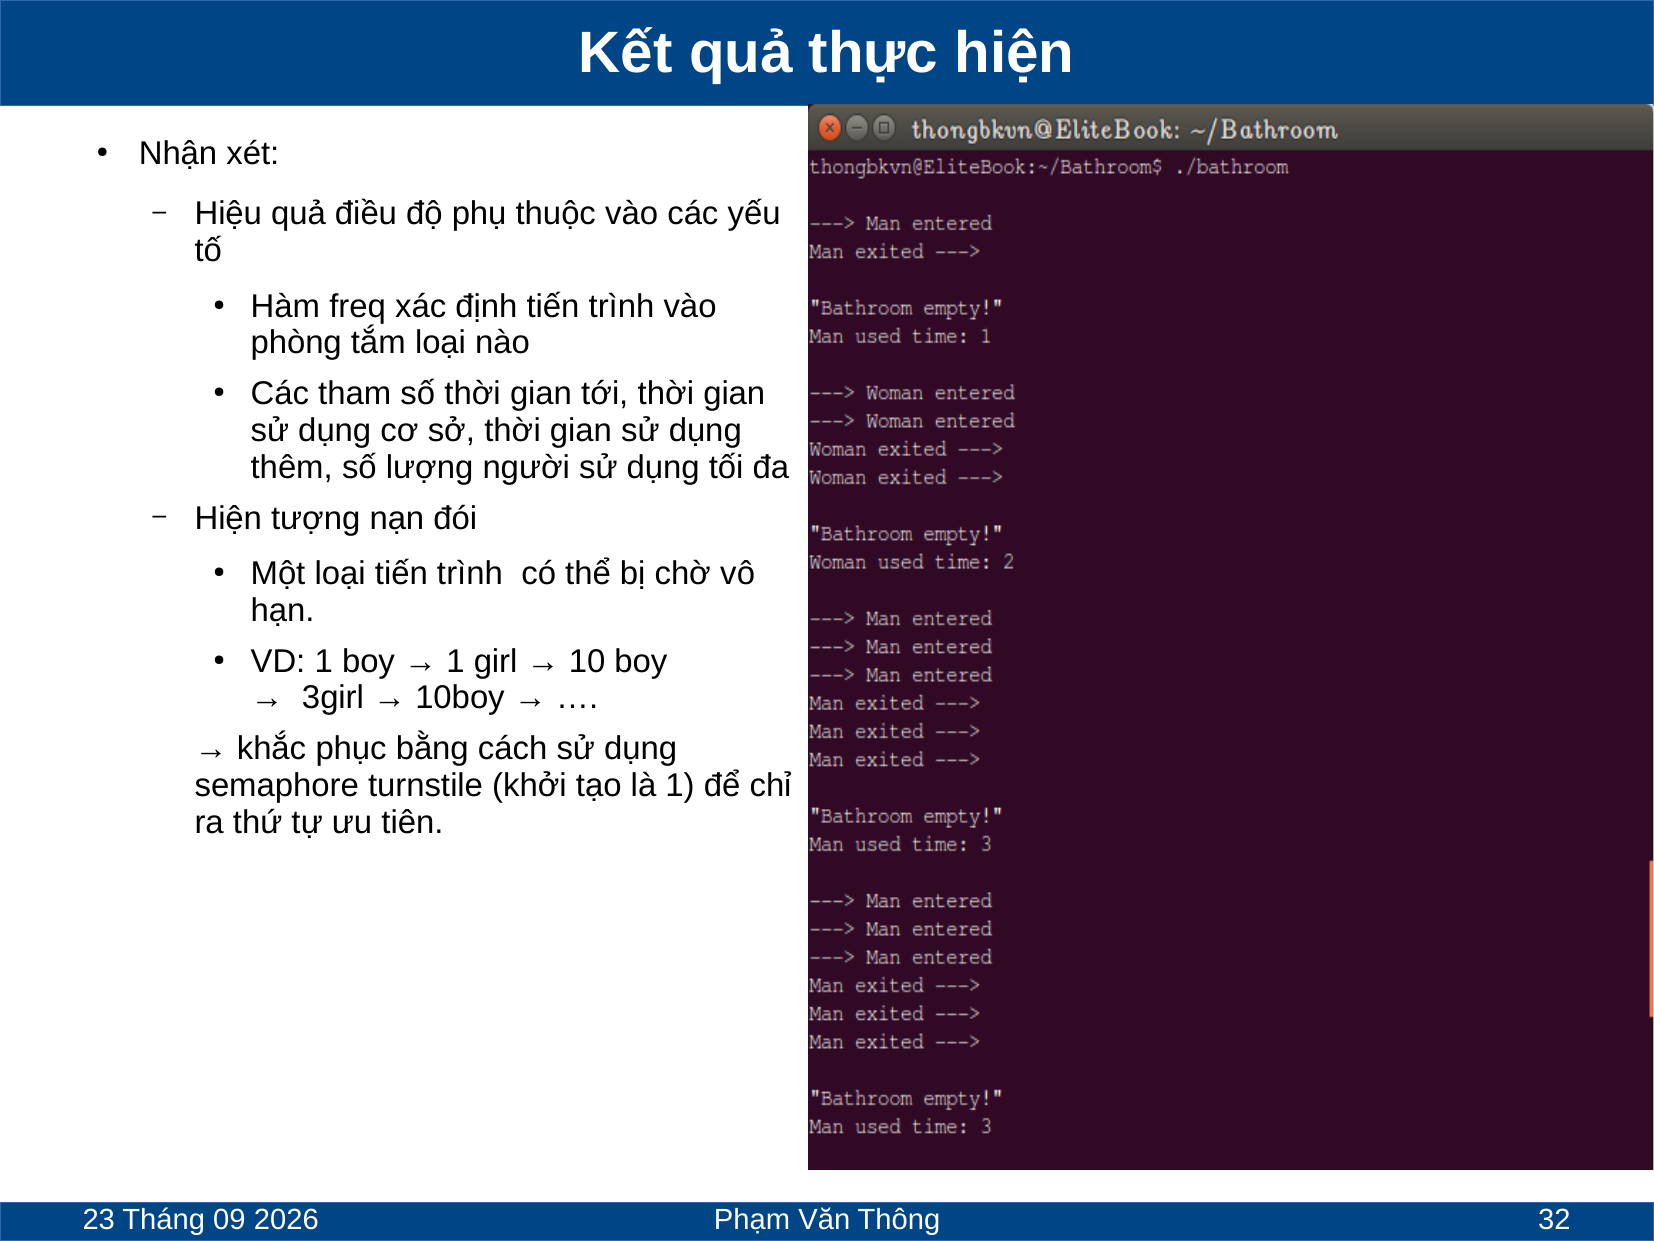

# Kết quả thực hiện
Nhận xét:
Hiệu quả điều độ phụ thuộc vào các yếu tố
Hàm freq xác định tiến trình vào phòng tắm loại nào
Các tham số thời gian tới, thời gian sử dụng cơ sở, thời gian sử dụng thêm, số lượng người sử dụng tối đa
Hiện tượng nạn đói
Một loại tiến trình có thể bị chờ vô hạn.
VD: 1 boy → 1 girl → 10 boy
→ 3girl → 10boy → ….
→ khắc phục bằng cách sử dụng semaphore turnstile (khởi tạo là 1) để chỉ ra thứ tự ưu tiên.
Phạm Văn Thông
32